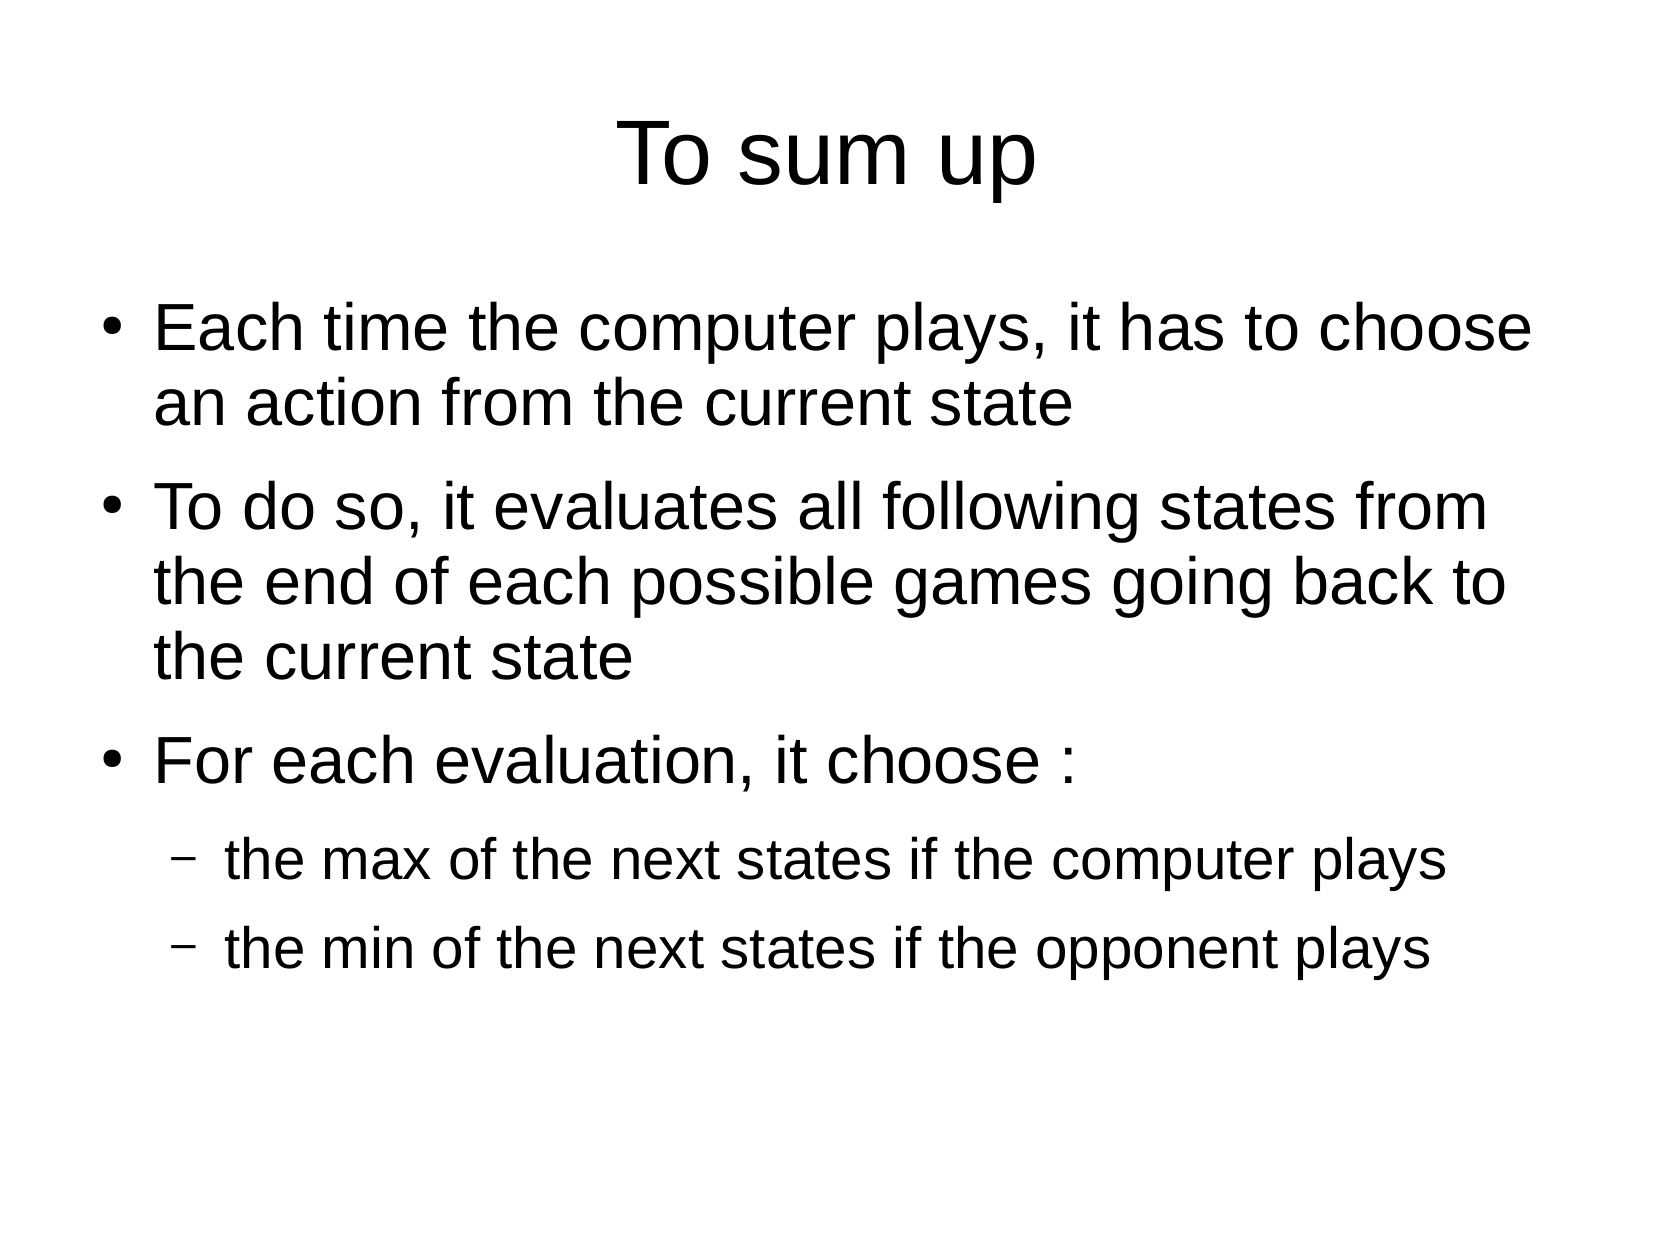

# To sum up
Each time the computer plays, it has to choose an action from the current state
To do so, it evaluates all following states from the end of each possible games going back to the current state
For each evaluation, it choose :
the max of the next states if the computer plays
the min of the next states if the opponent plays